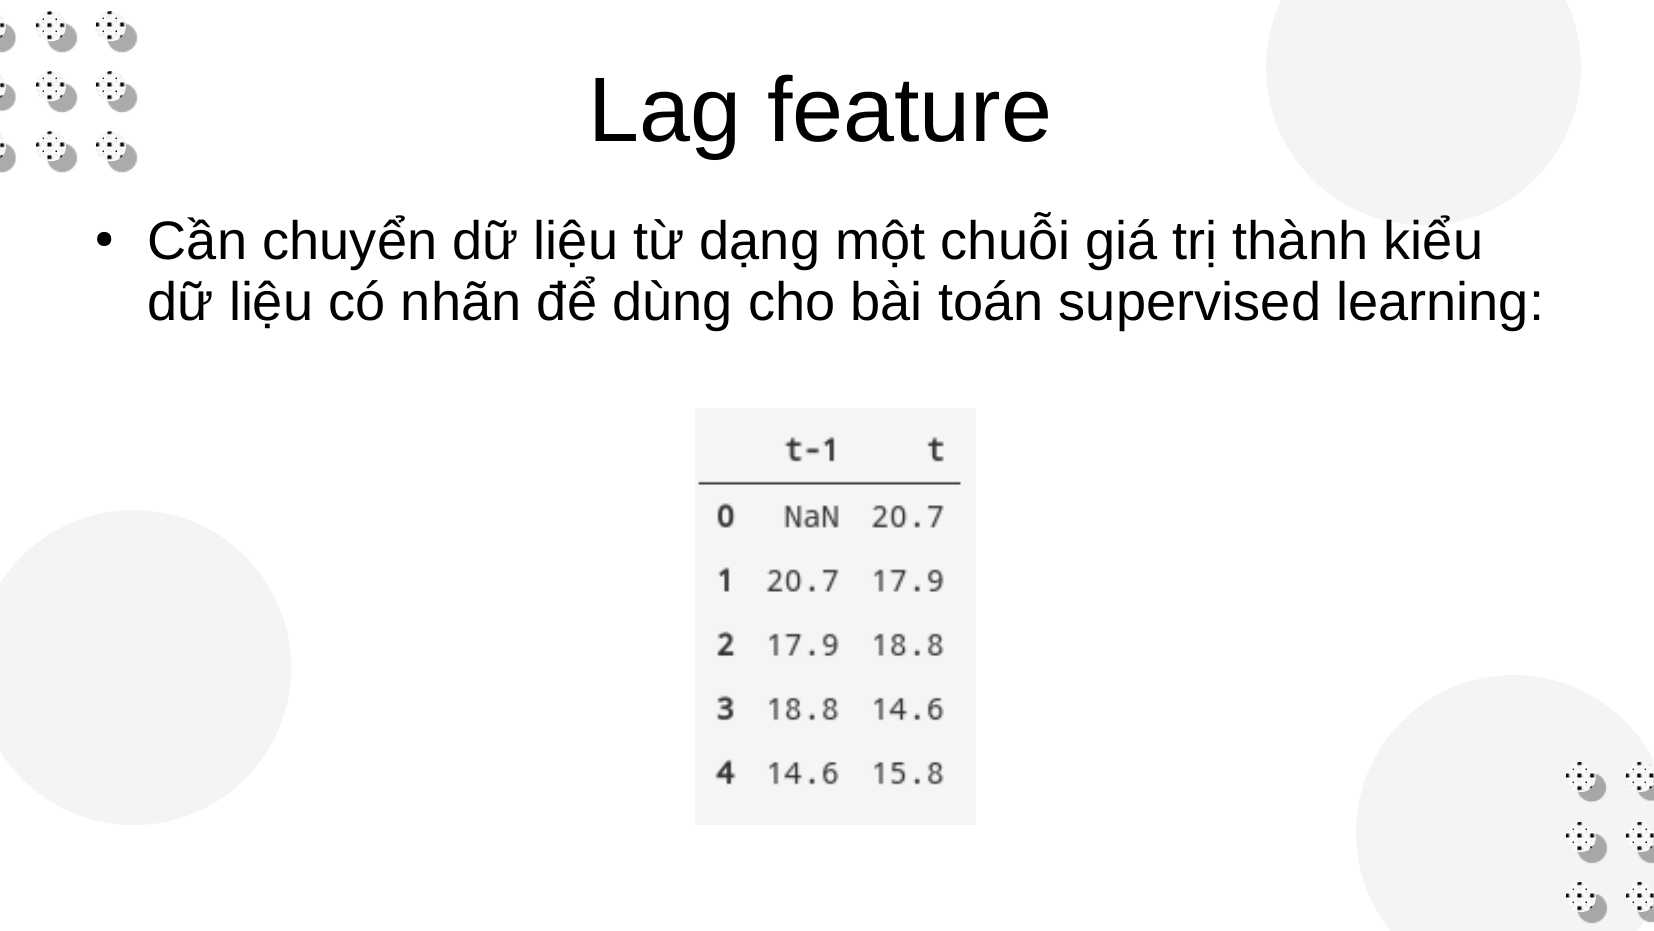

# Lag feature
Cần chuyển dữ liệu từ dạng một chuỗi giá trị thành kiểu dữ liệu có nhãn để dùng cho bài toán supervised learning: